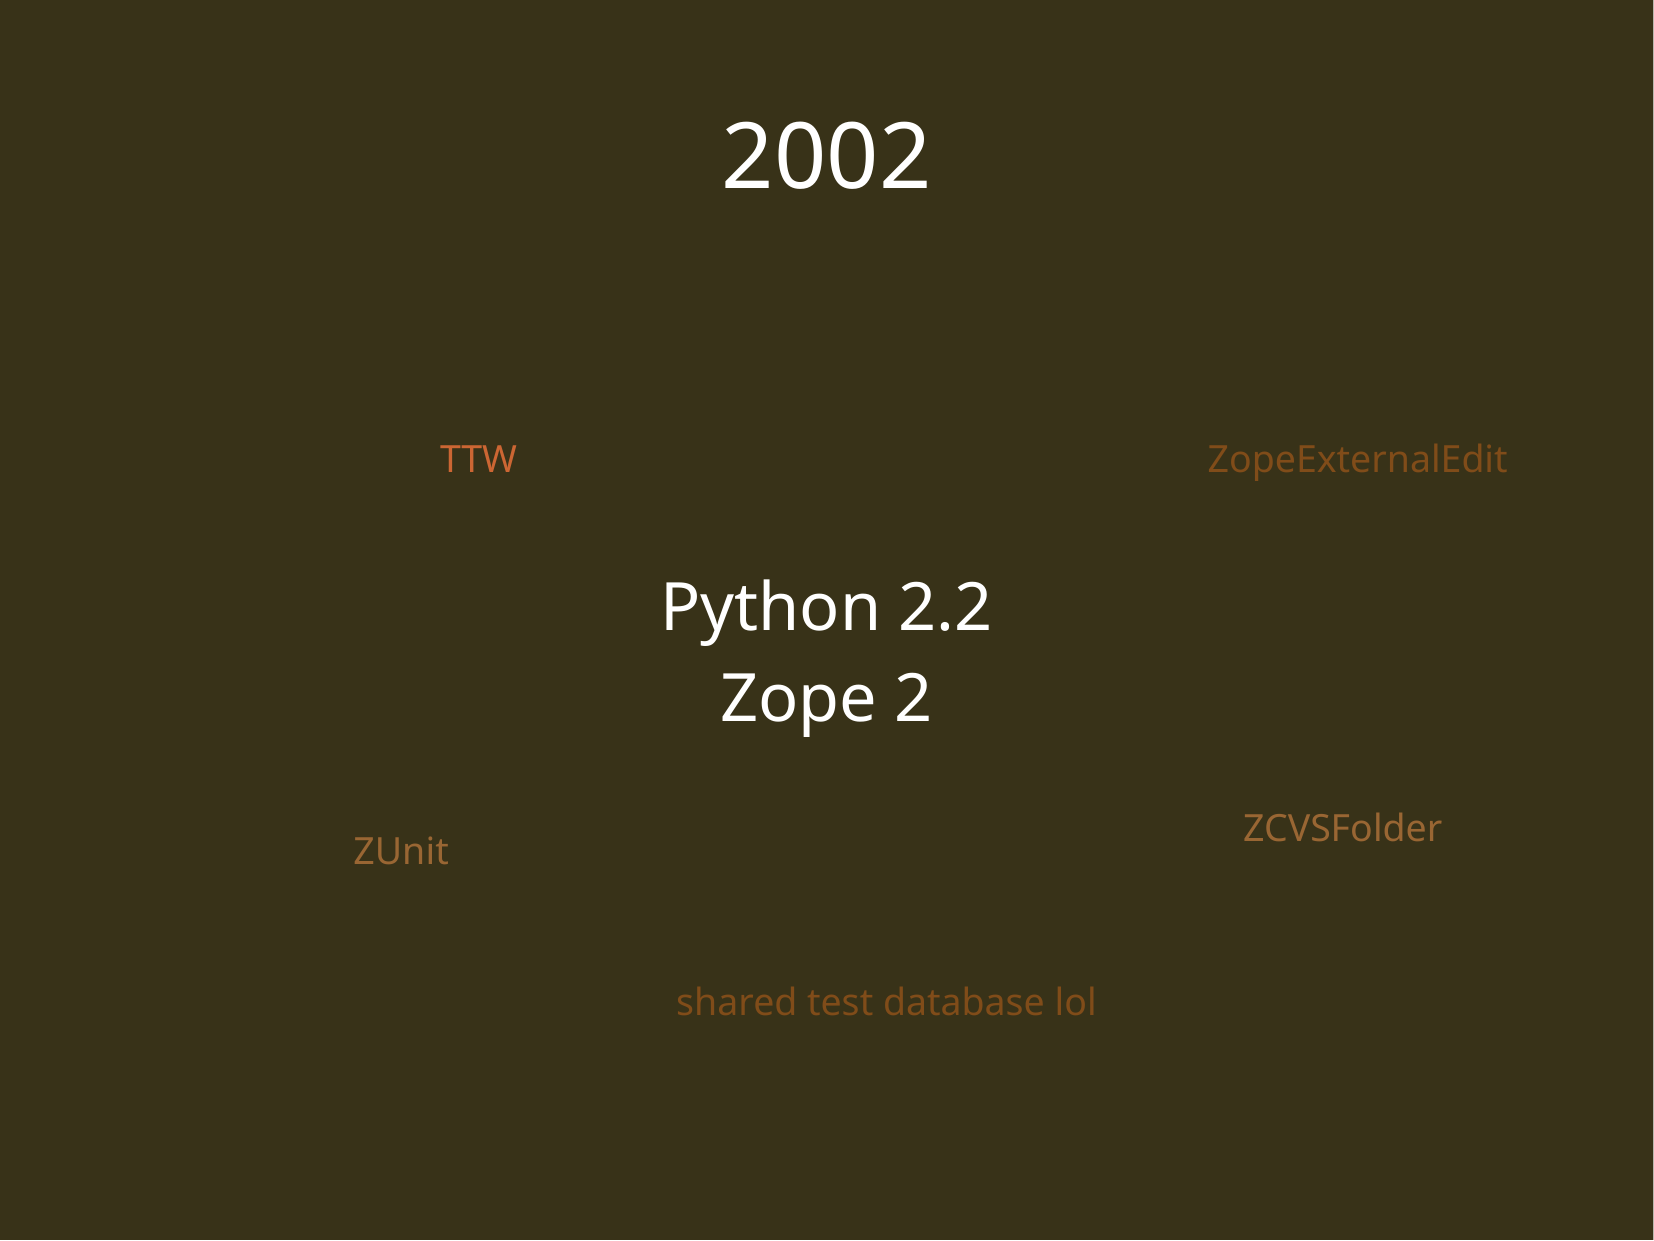

# 2002
Python 2.2
Zope 2
TTW
ZopeExternalEdit
ZCVSFolder
ZUnit
shared test database lol